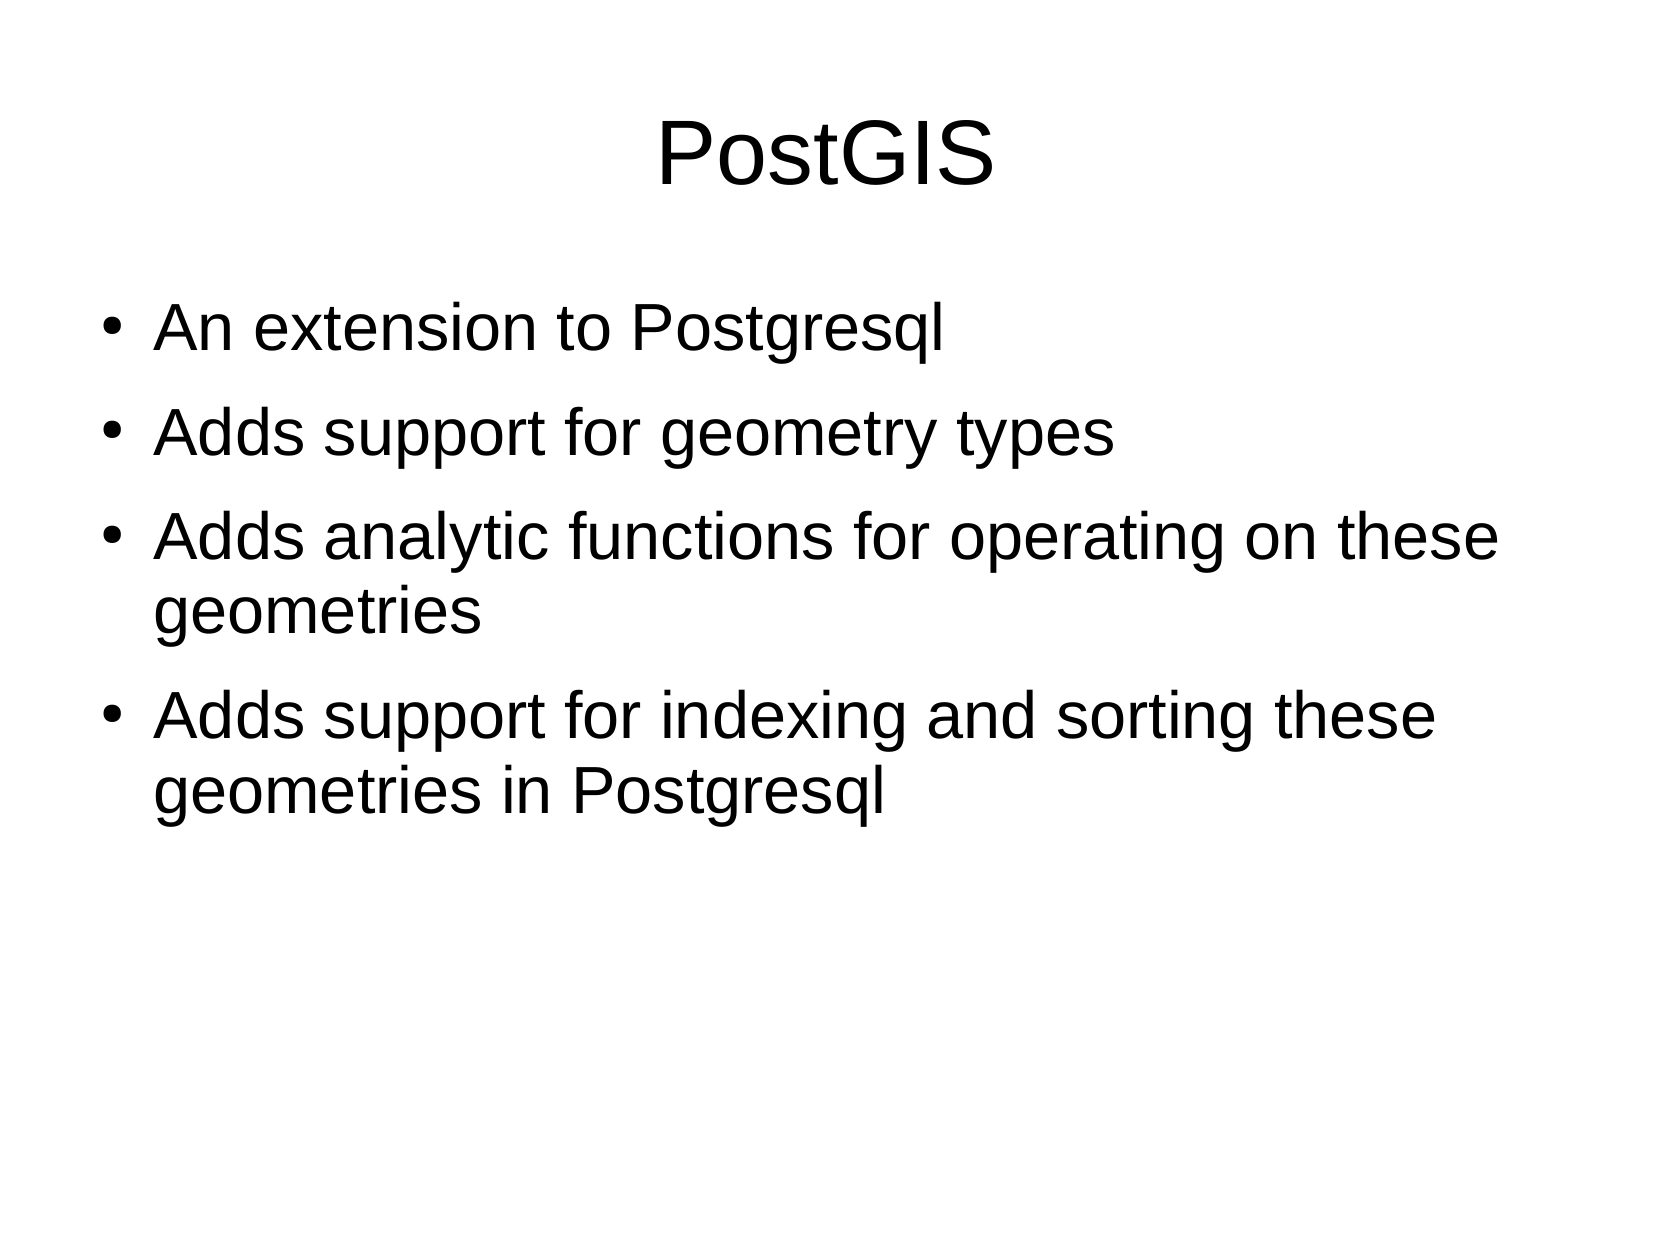

# PostGIS
An extension to Postgresql
Adds support for geometry types
Adds analytic functions for operating on these geometries
Adds support for indexing and sorting these geometries in Postgresql